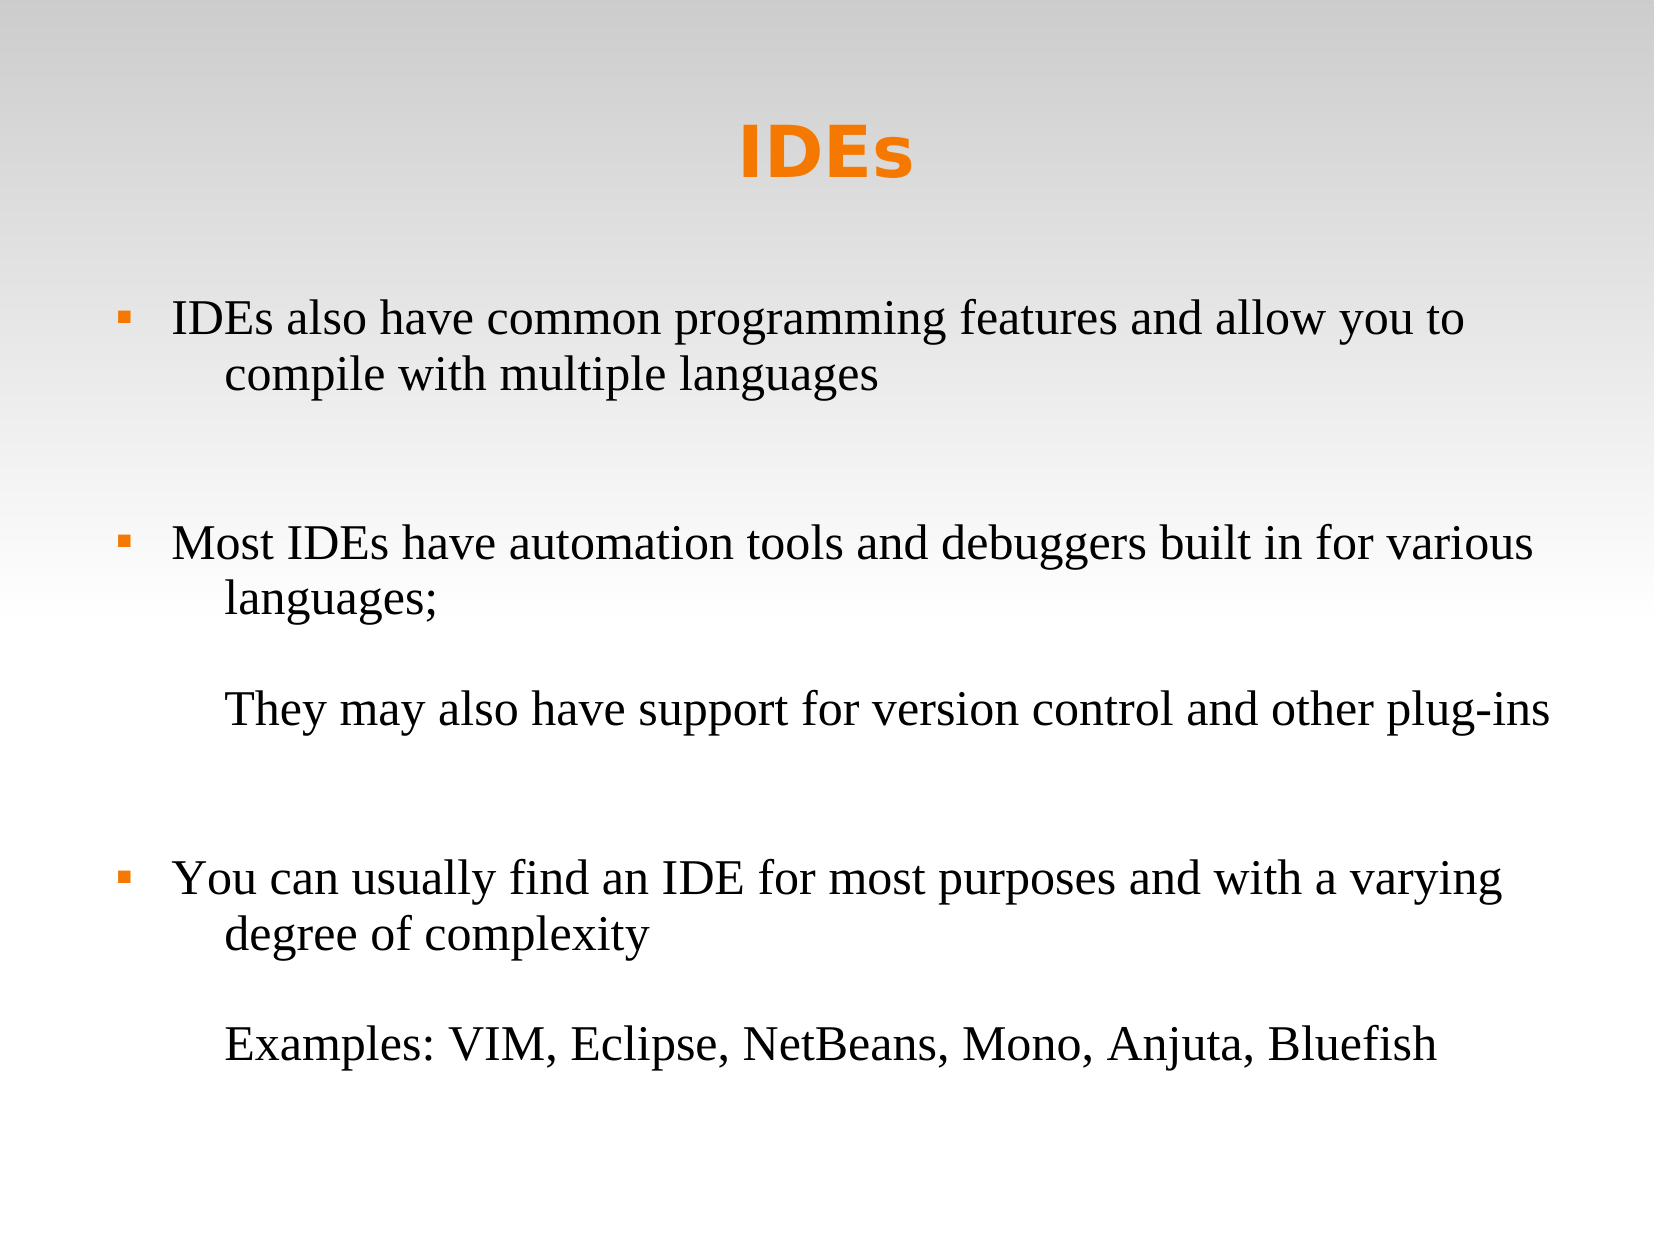

# IDEs
IDEs also have common programming features and allow you to compile with multiple languages
Most IDEs have automation tools and debuggers built in for various languages;
They may also have support for version control and other plug-ins
You can usually find an IDE for most purposes and with a varying degree of complexity
Examples: VIM, Eclipse, NetBeans, Mono, Anjuta, Bluefish